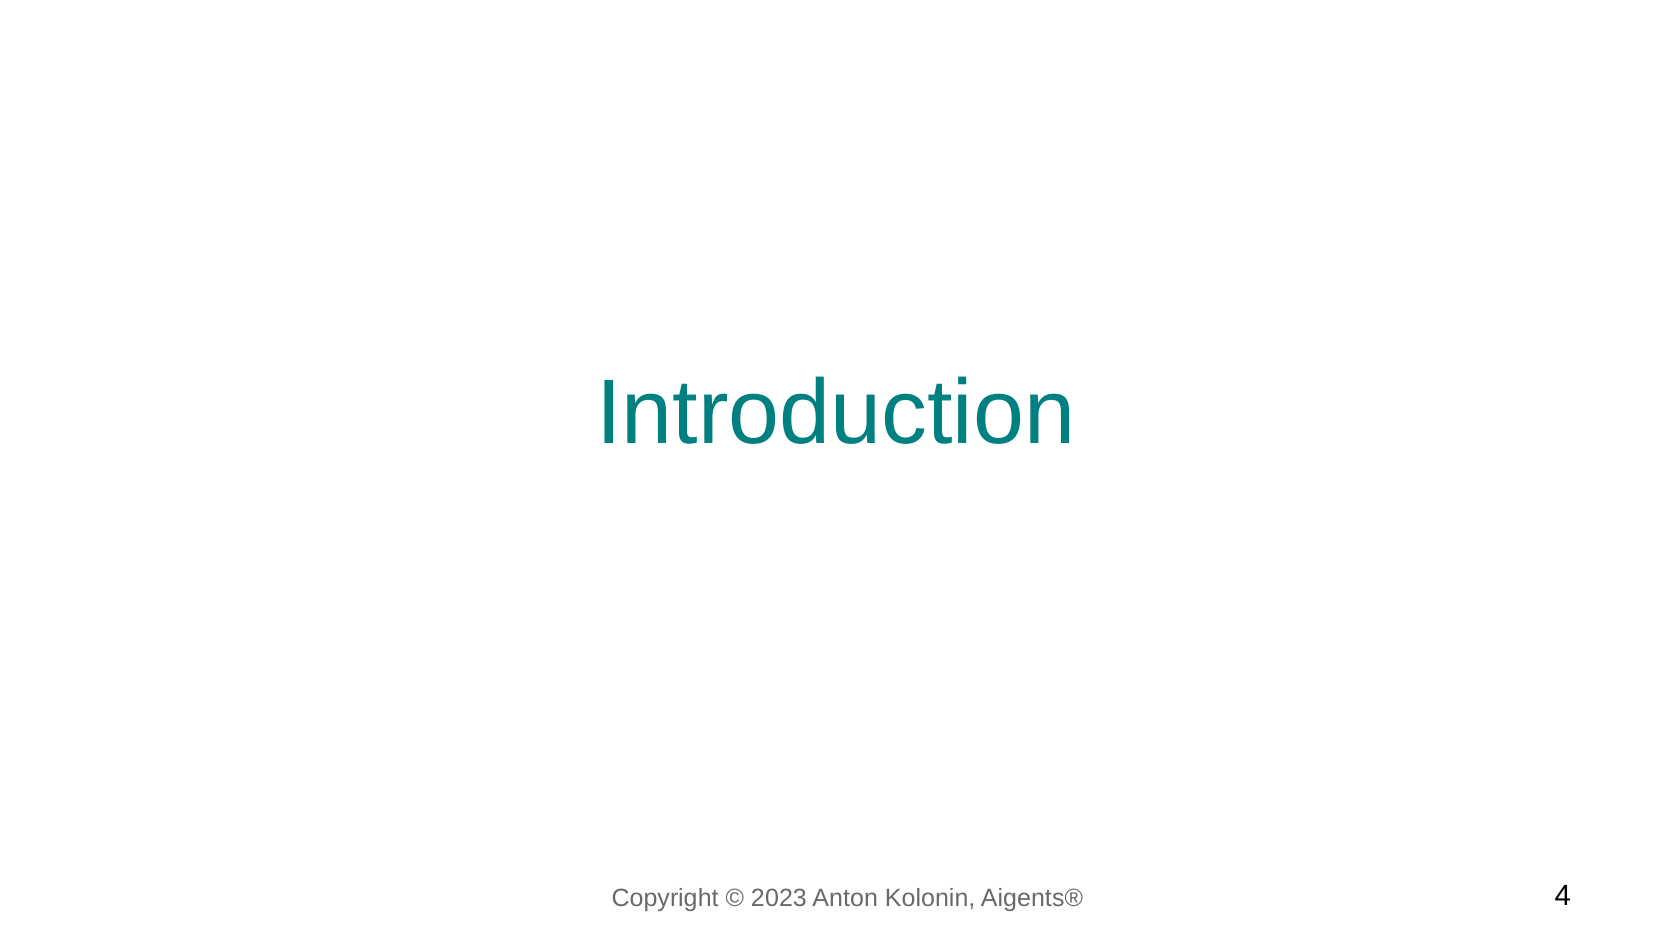

Introduction
Copyright © 2023 Anton Kolonin, Aigents®
4